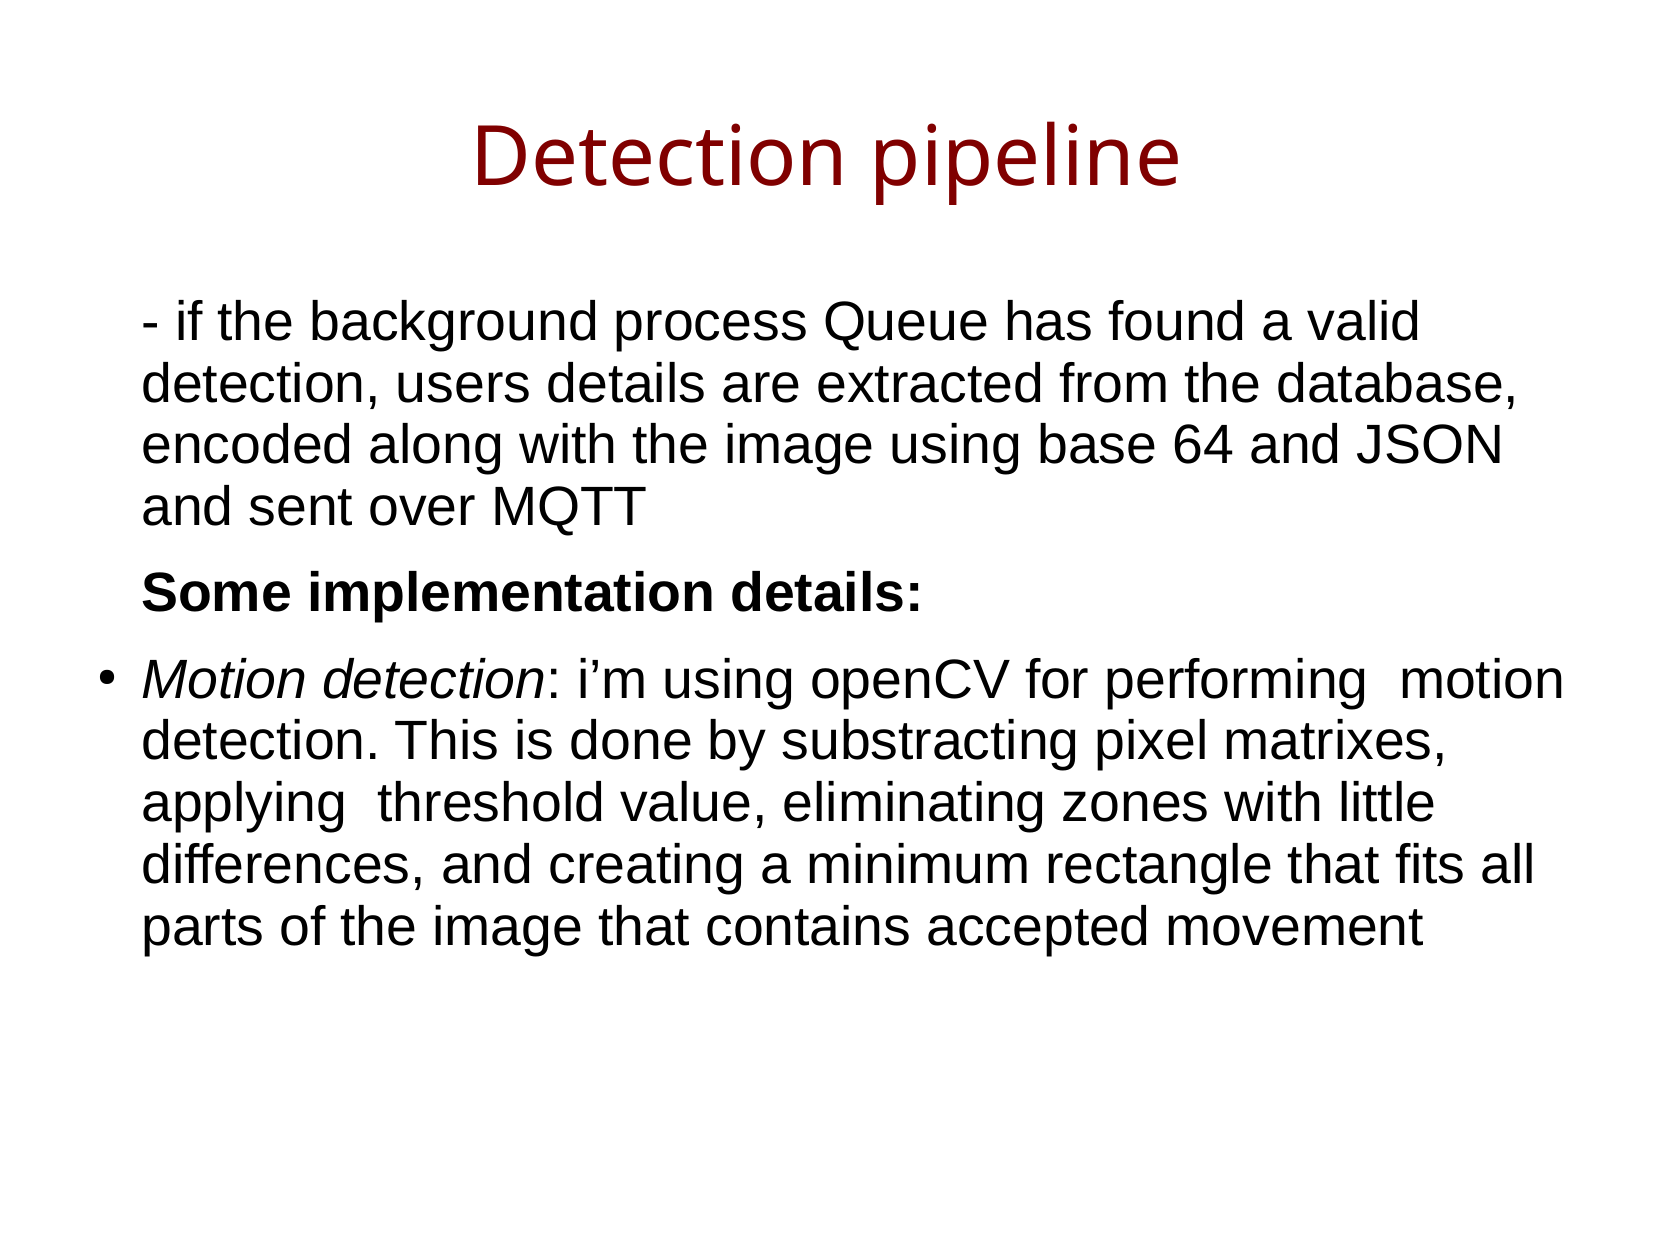

# Detection pipeline
- if the background process Queue has found a valid detection, users details are extracted from the database, encoded along with the image using base 64 and JSON and sent over MQTT
Some implementation details:
Motion detection: i’m using openCV for performing motion detection. This is done by substracting pixel matrixes, applying threshold value, eliminating zones with little differences, and creating a minimum rectangle that fits all parts of the image that contains accepted movement